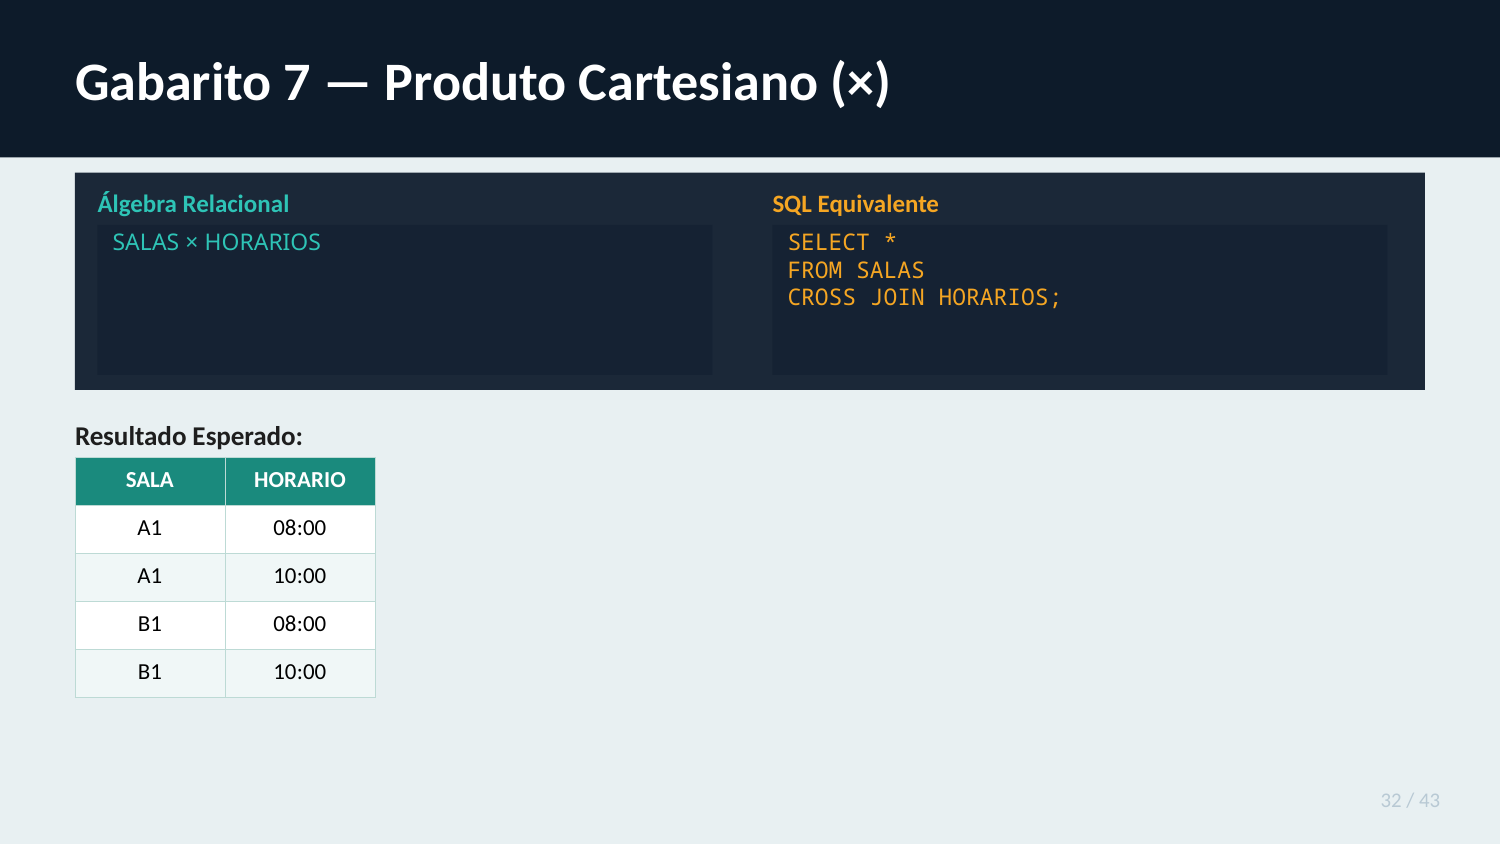

Gabarito 7 — Produto Cartesiano (×)
Álgebra Relacional
SQL Equivalente
SALAS × HORARIOS
SELECT *
FROM SALAS
CROSS JOIN HORARIOS;
Resultado Esperado:
| SALA | HORARIO |
| --- | --- |
| A1 | 08:00 |
| A1 | 10:00 |
| B1 | 08:00 |
| B1 | 10:00 |
32 / 43